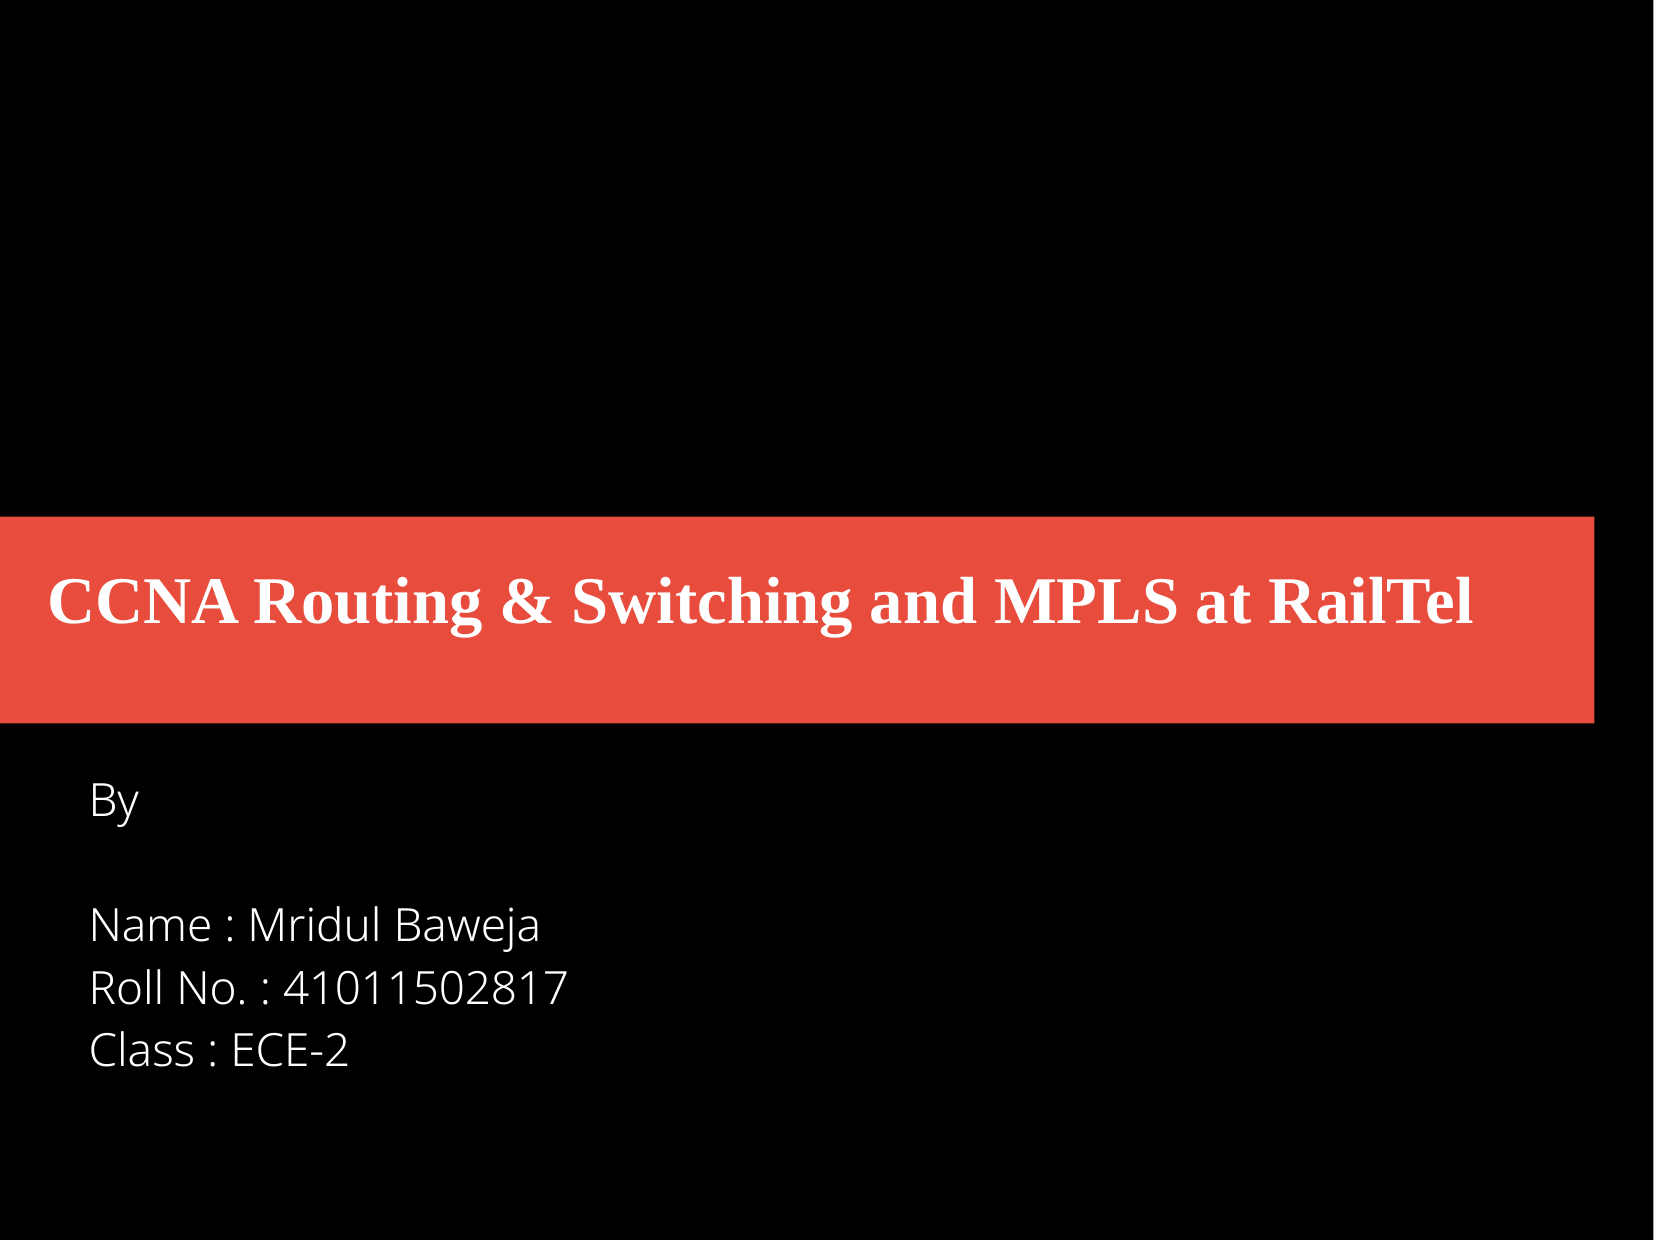

# CCNA Routing & Switching and MPLS at RailTel
By
Name : Mridul Baweja
Roll No. : 41011502817
Class : ECE-2